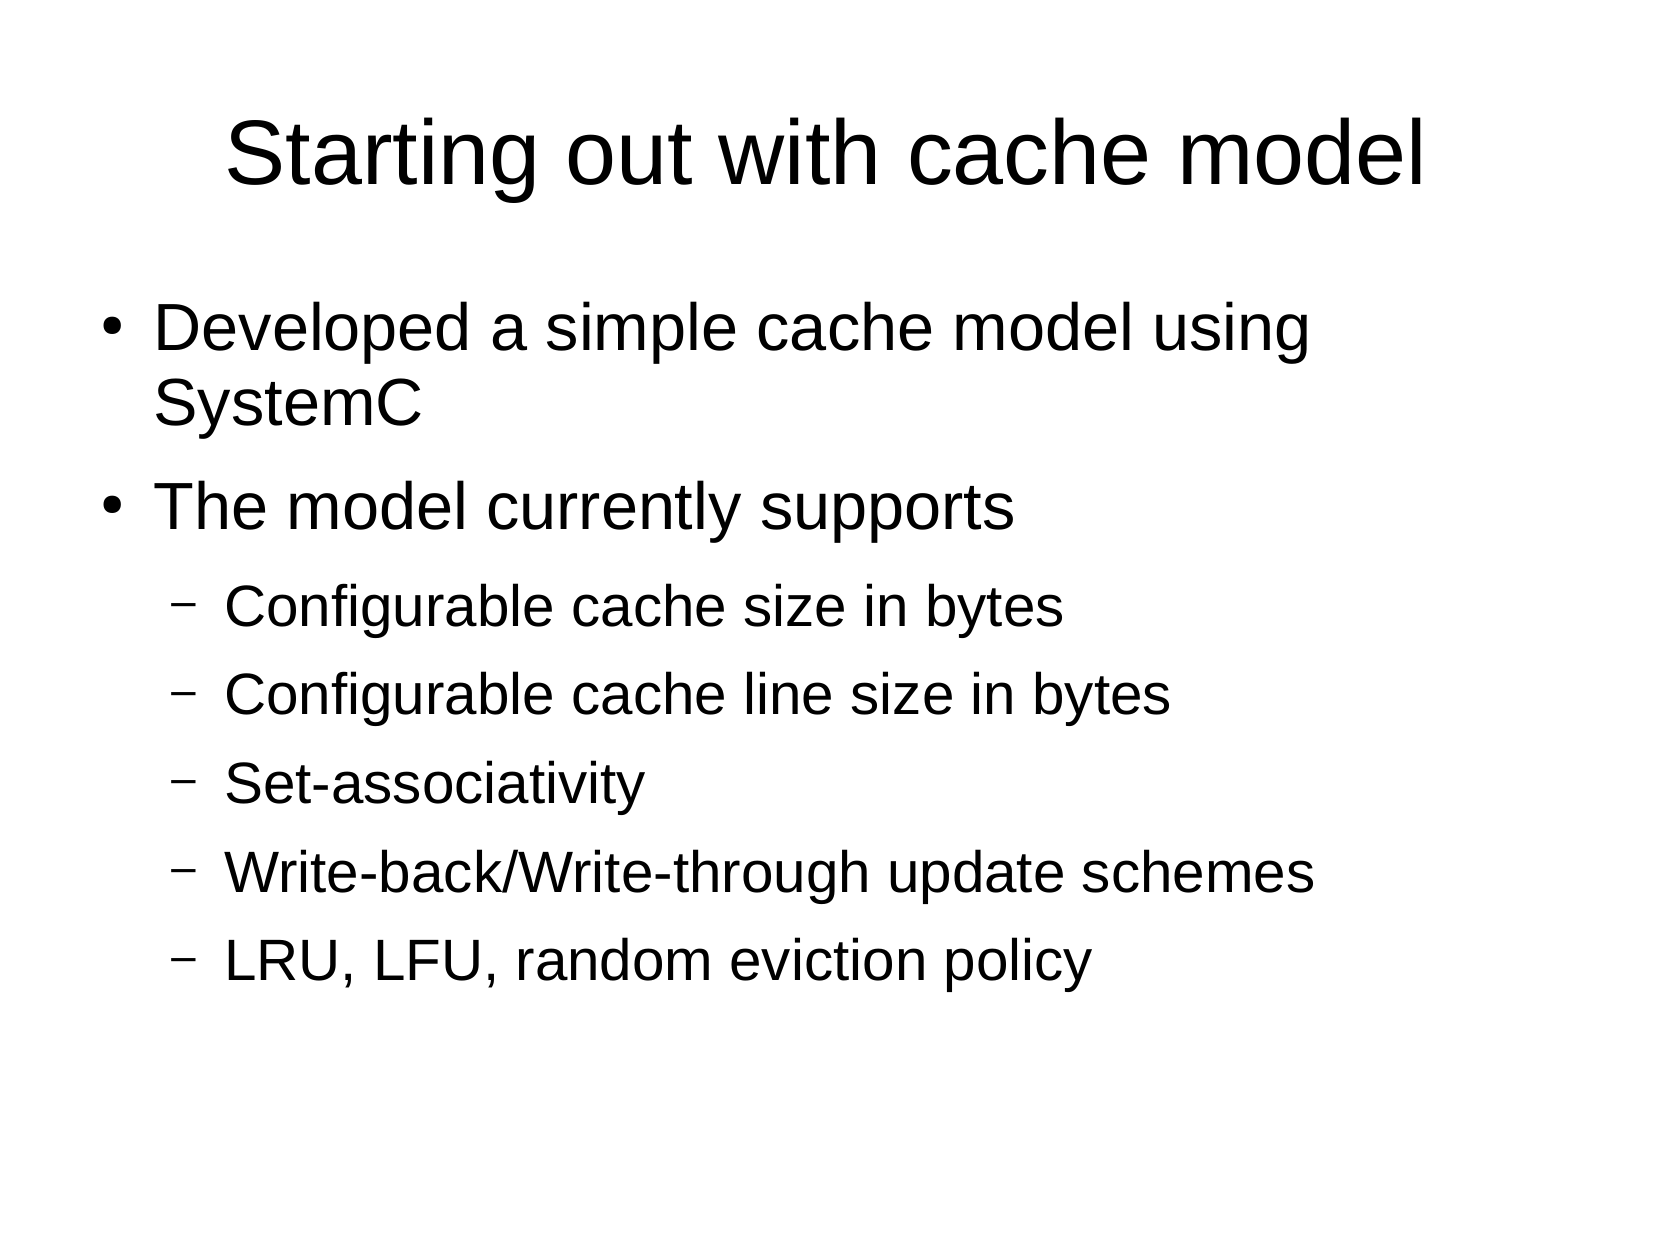

# Starting out with cache model
Developed a simple cache model using SystemC
The model currently supports
Configurable cache size in bytes
Configurable cache line size in bytes
Set-associativity
Write-back/Write-through update schemes
LRU, LFU, random eviction policy